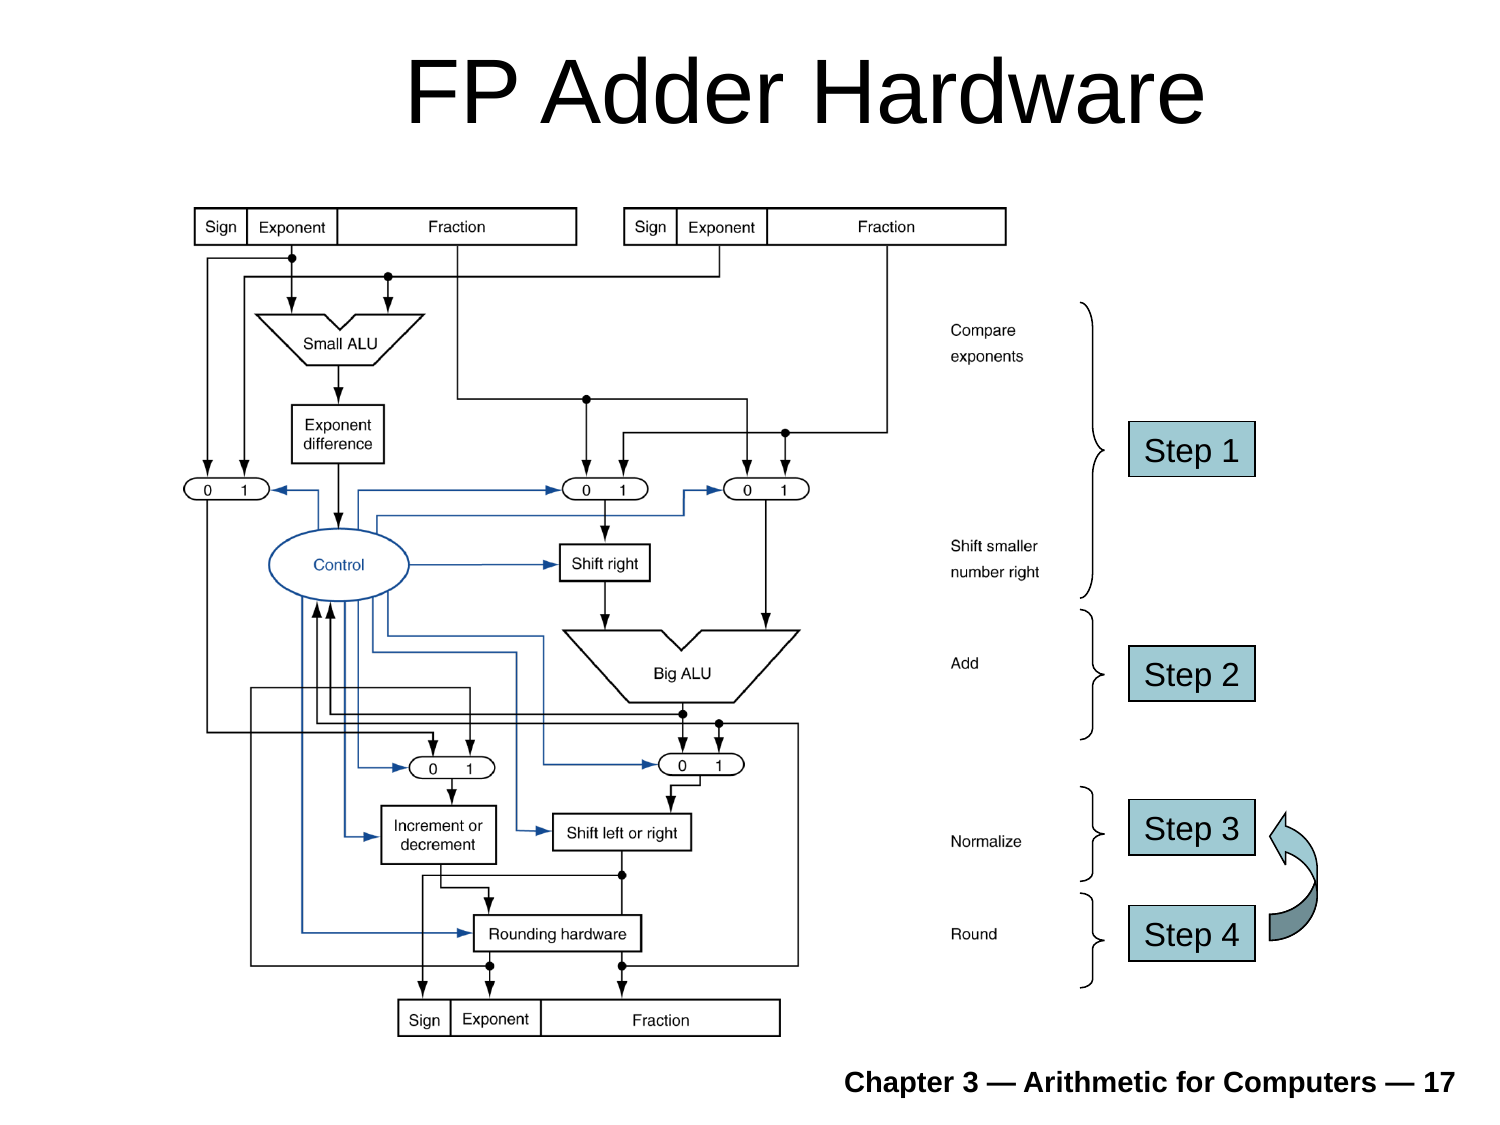

# FP Adder Hardware
Step 1
Step 2
Step 3
Step 4
Chapter 3 — Arithmetic for Computers —